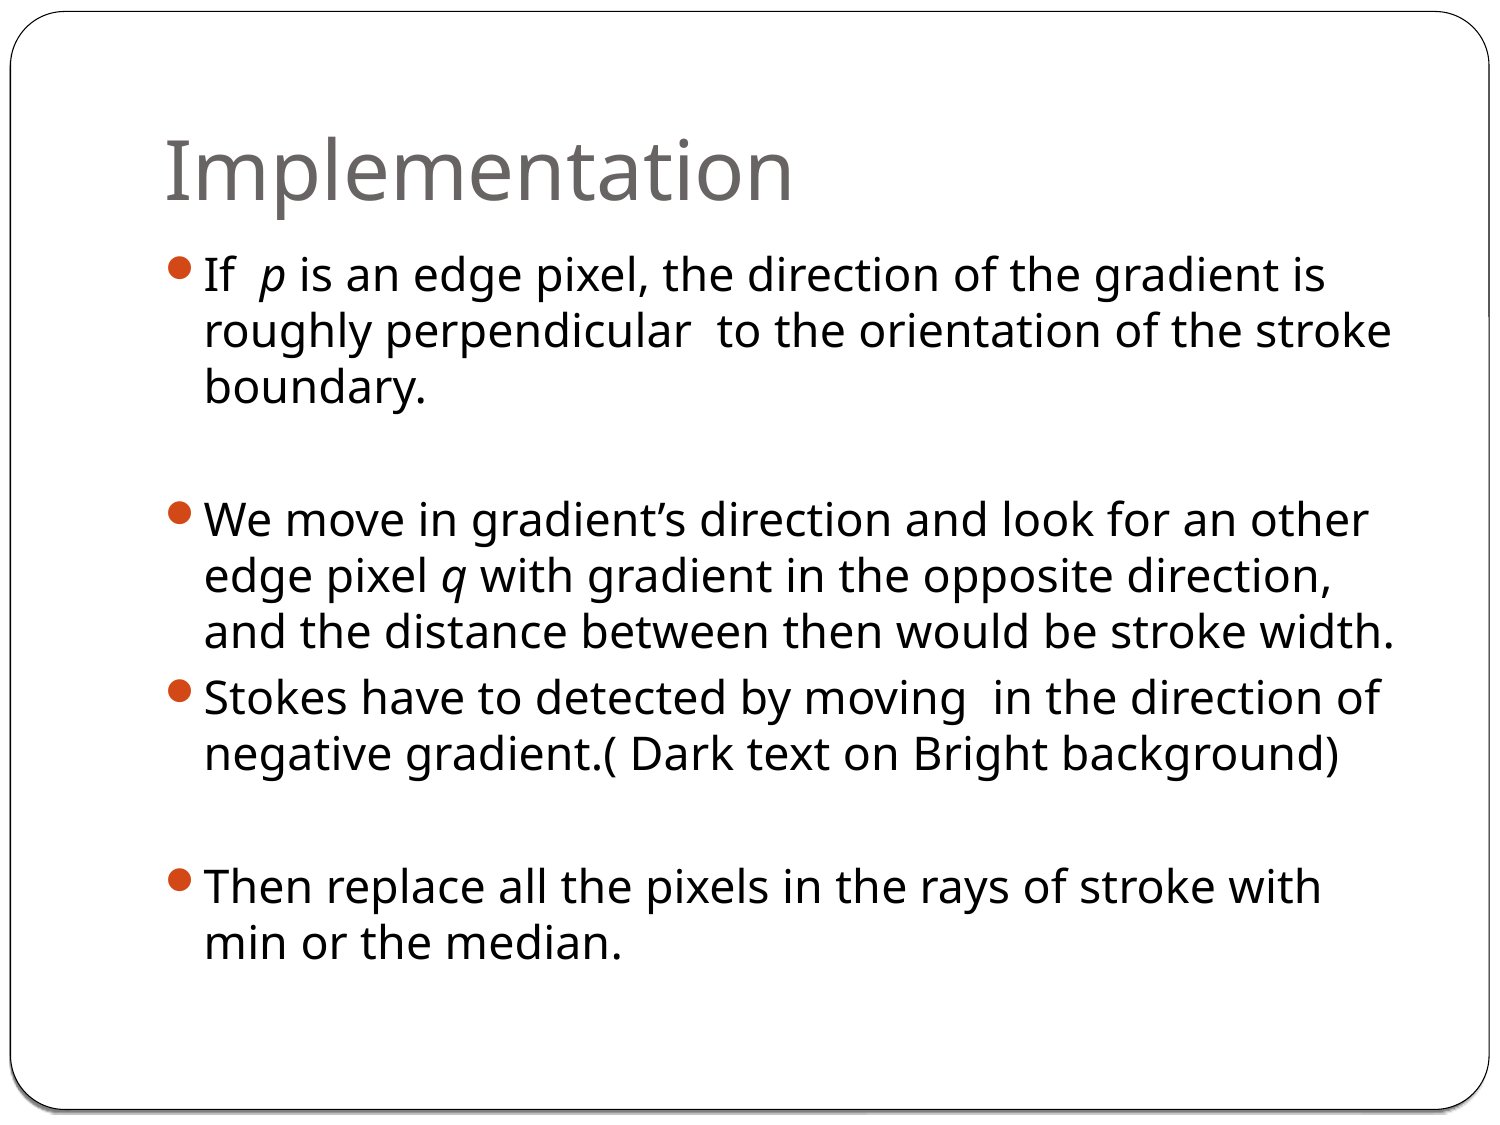

# Implementation
If p is an edge pixel, the direction of the gradient is roughly perpendicular to the orientation of the stroke boundary.
We move in gradient’s direction and look for an other edge pixel q with gradient in the opposite direction, and the distance between then would be stroke width.
Stokes have to detected by moving in the direction of negative gradient.( Dark text on Bright background)
Then replace all the pixels in the rays of stroke with min or the median.